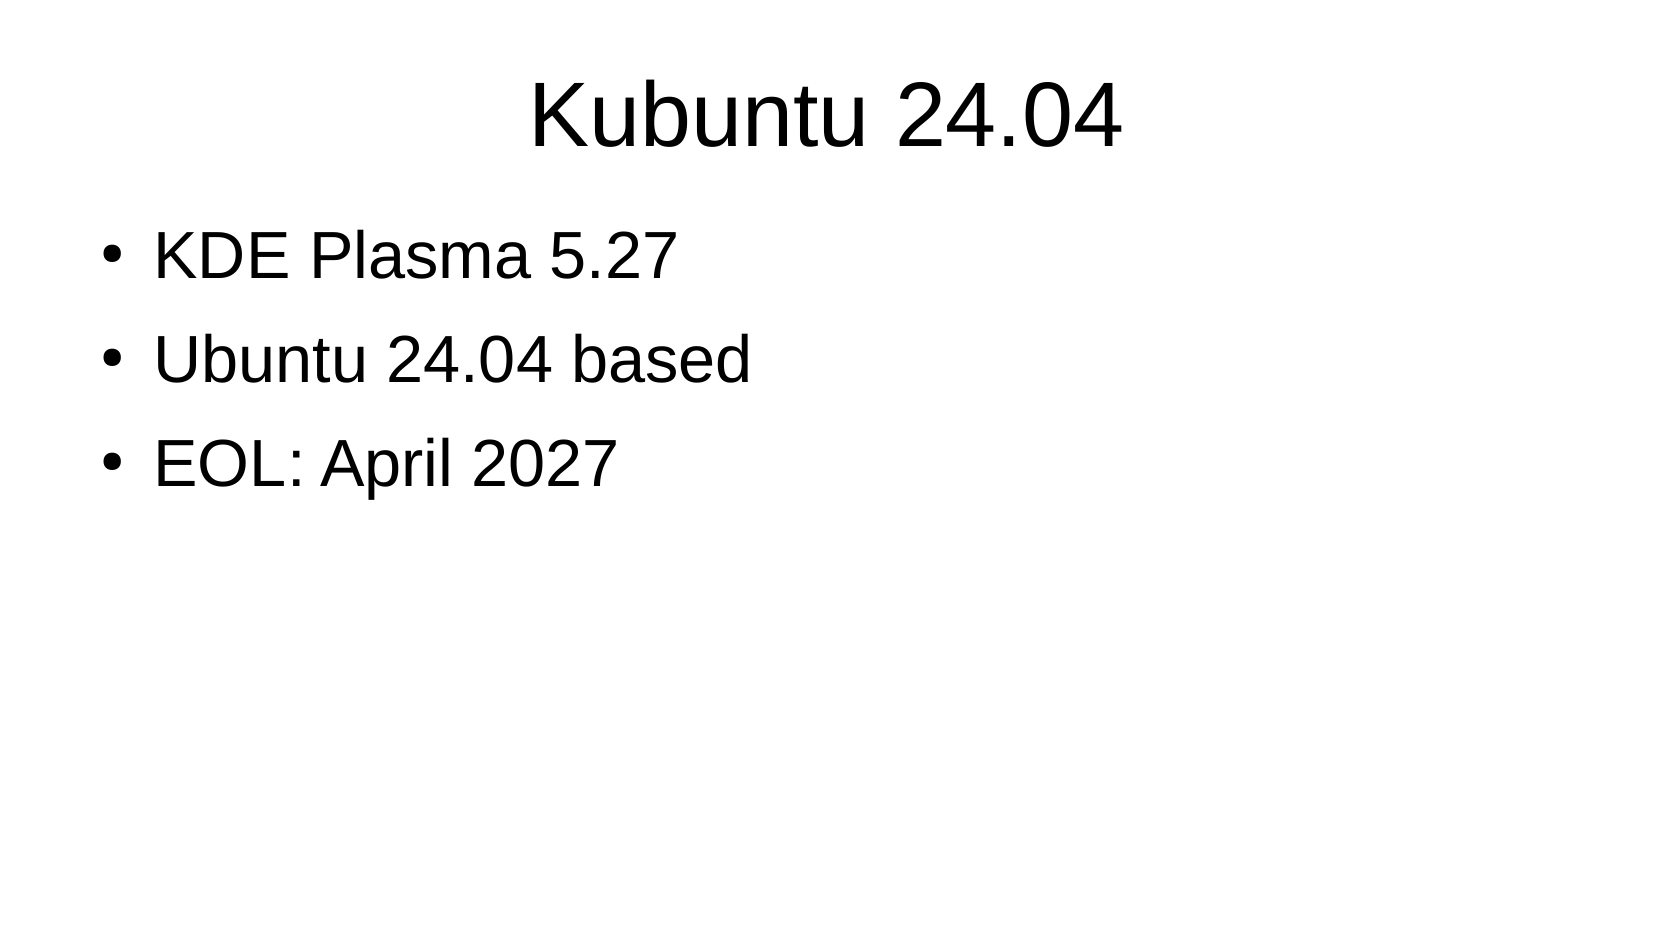

# Kubuntu 24.04
KDE Plasma 5.27
Ubuntu 24.04 based
EOL: April 2027